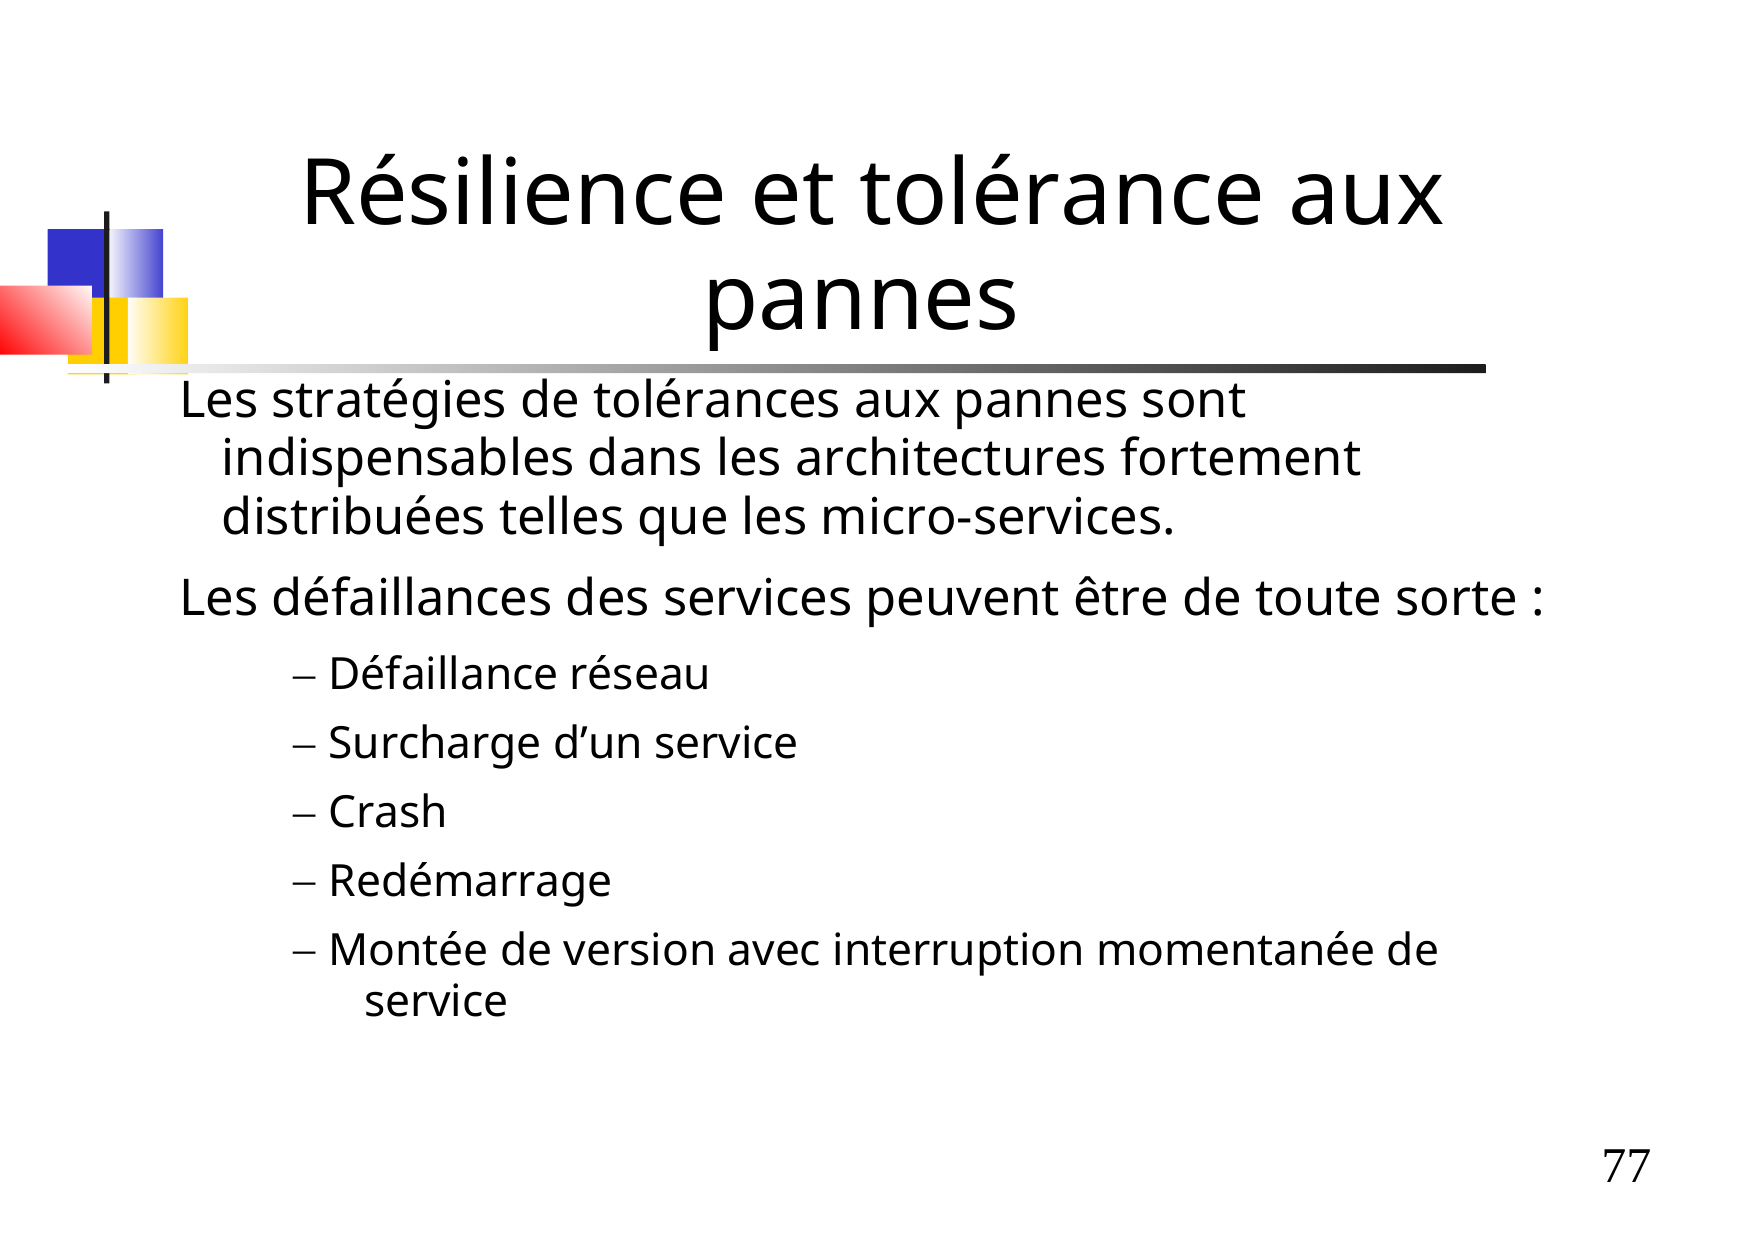

# Résilience et tolérance aux pannes
Les stratégies de tolérances aux pannes sont indispensables dans les architectures fortement distribuées telles que les micro-services.
Les défaillances des services peuvent être de toute sorte :
Défaillance réseau
Surcharge d’un service
Crash
Redémarrage
Montée de version avec interruption momentanée de service